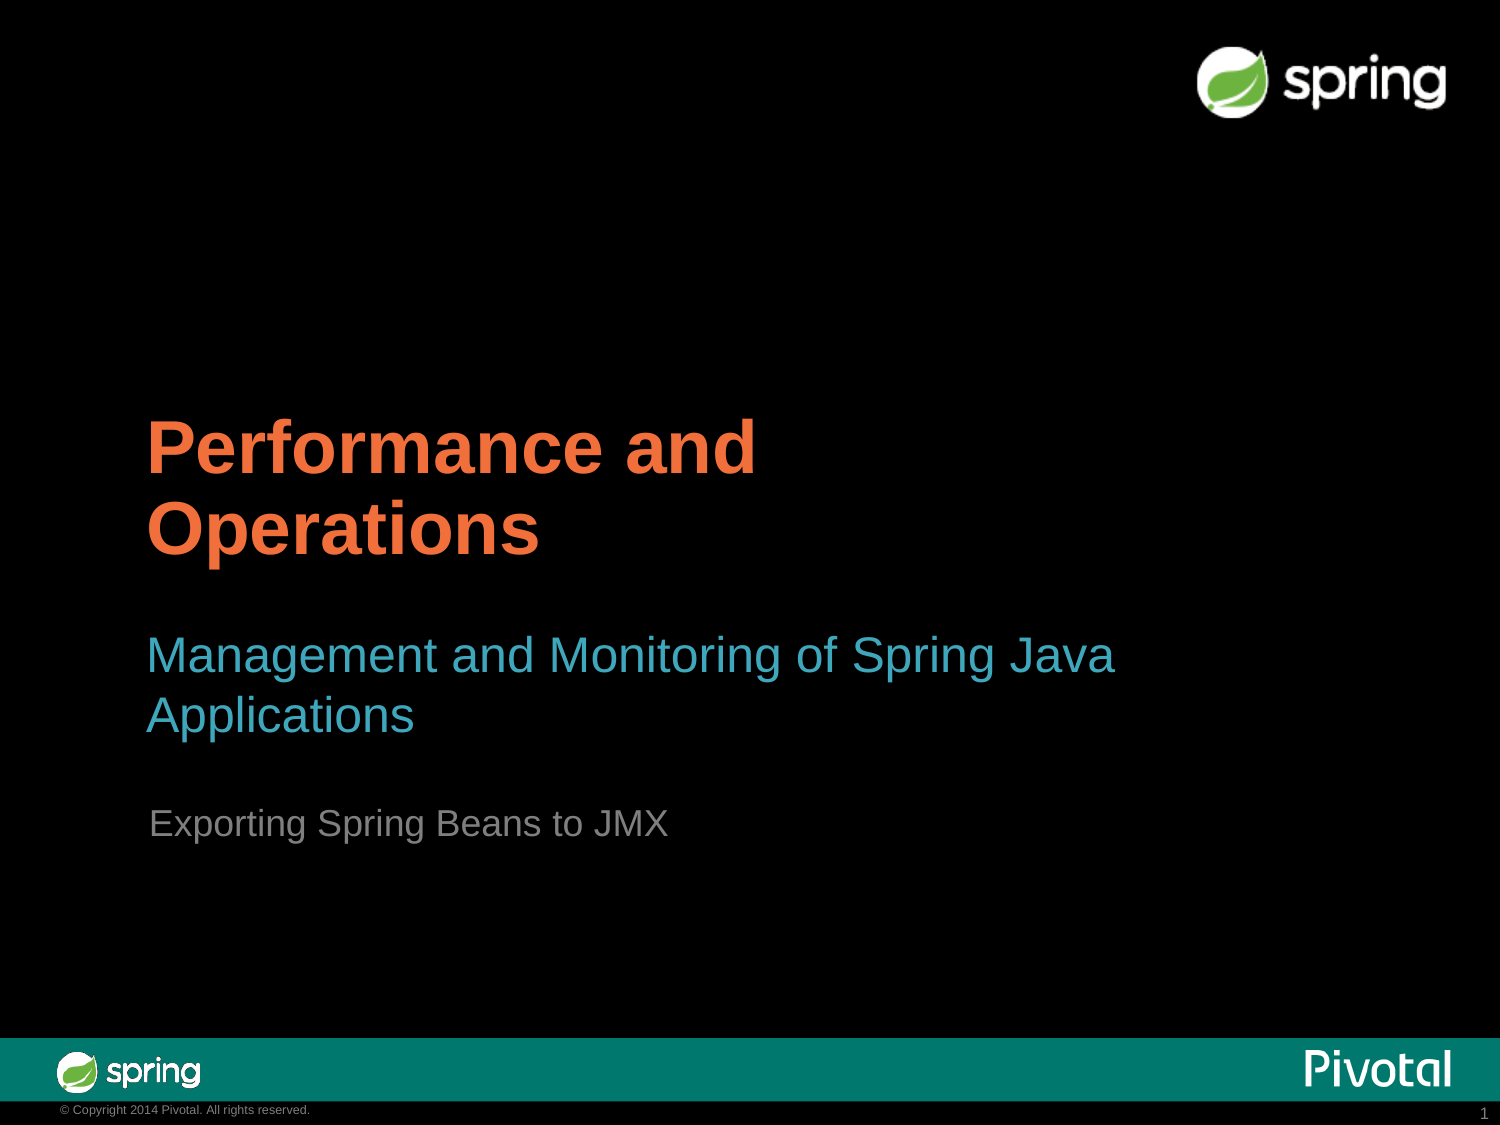

# Performance and Operations
Management and Monitoring of Spring Java Applications
Exporting Spring Beans to JMX